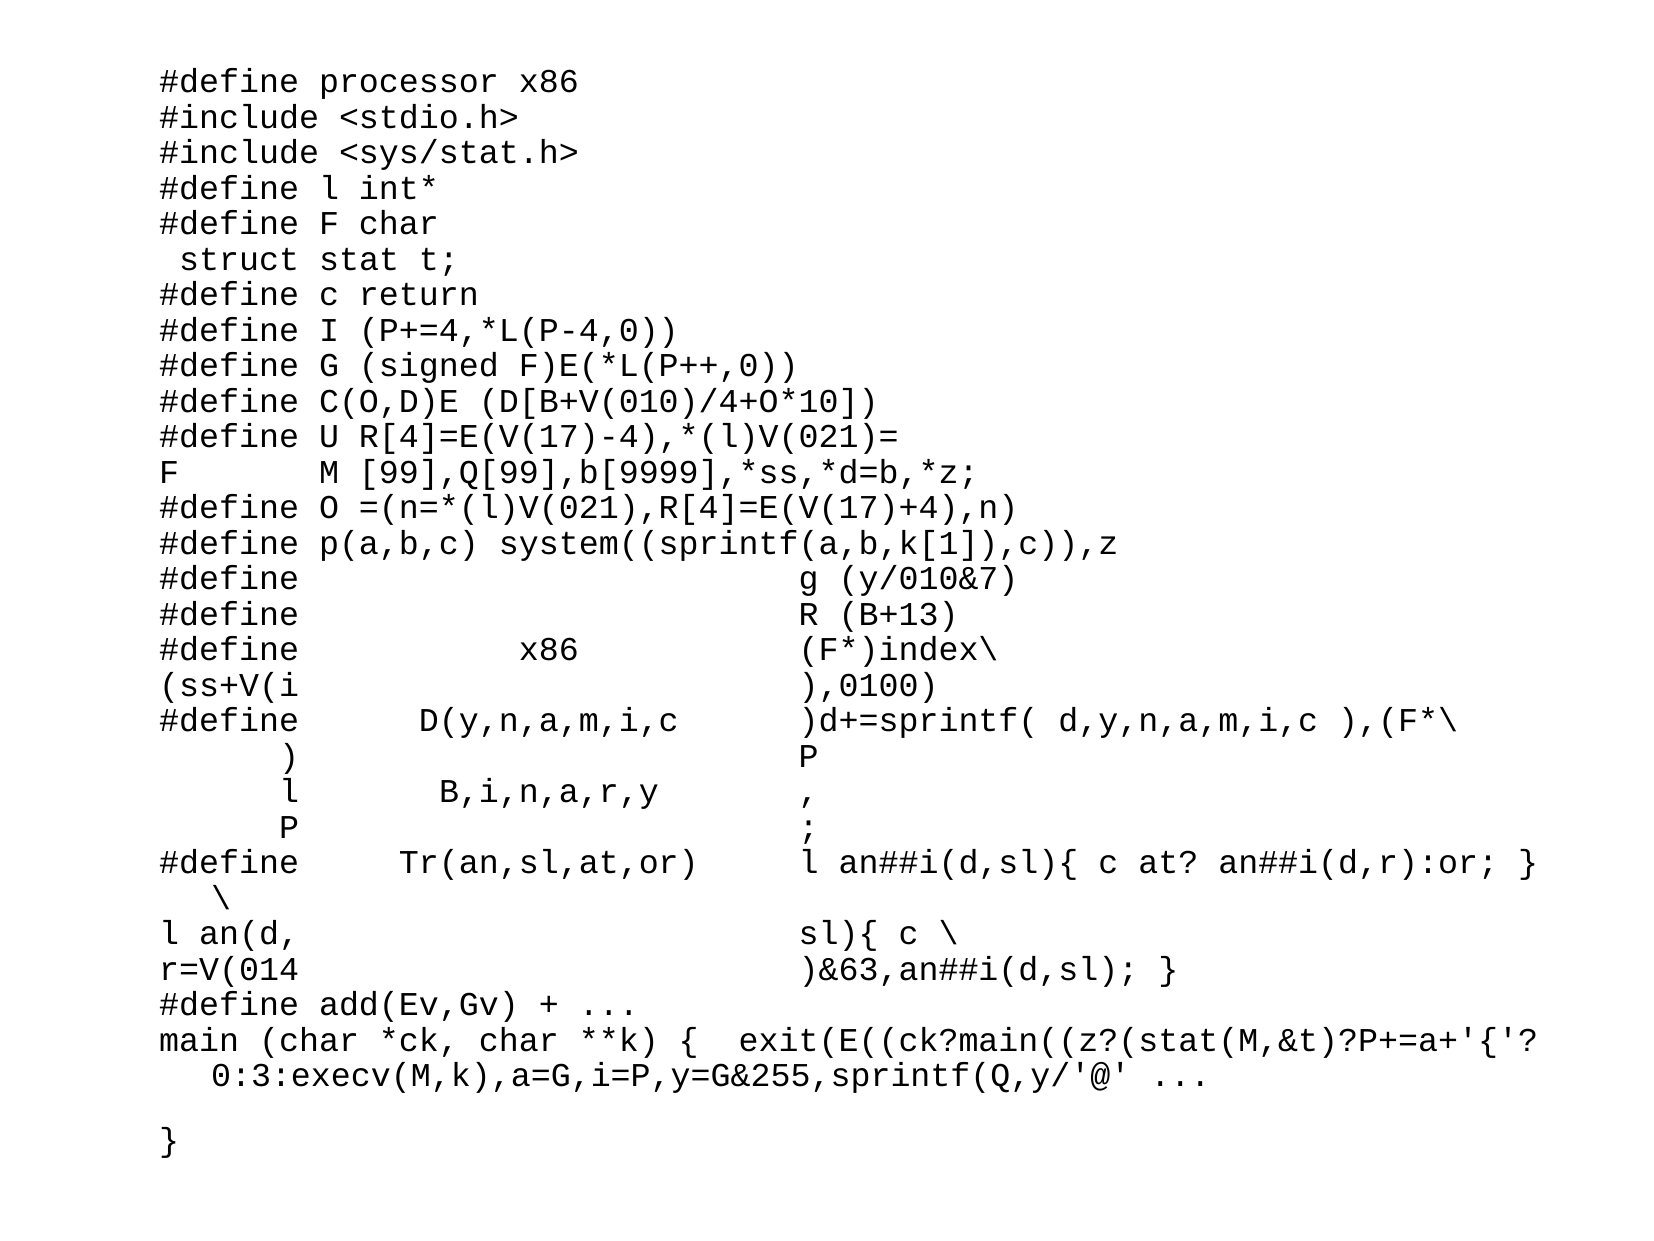

#define processor x86
#include <stdio.h>
#include <sys/stat.h>
#define l int*
#define F char
 struct stat t;
#define c return
#define I (P+=4,*L(P-4,0))
#define G (signed F)E(*L(P++,0))
#define C(O,D)E (D[B+V(010)/4+O*10])
#define U R[4]=E(V(17)-4),*(l)V(021)=
F M [99],Q[99],b[9999],*ss,*d=b,*z;
#define O =(n=*(l)V(021),R[4]=E(V(17)+4),n)
#define p(a,b,c) system((sprintf(a,b,k[1]),c)),z
#define g (y/010&7)
#define R (B+13)
#define x86 (F*)index\
(ss+V(i ),0100)
#define D(y,n,a,m,i,c )d+=sprintf( d,y,n,a,m,i,c ),(F*\
 ) P
 l B,i,n,a,r,y ,
 P ;
#define Tr(an,sl,at,or) l an##i(d,sl){ c at? an##i(d,r):or; } \
l an(d, sl){ c \
r=V(014 )&63,an##i(d,sl); }
#define add(Ev,Gv) + ...
main (char *ck, char **k) { exit(E((ck?main((z?(stat(M,&t)?P+=a+'{'?0:3:execv(M,k),a=G,i=P,y=G&255,sprintf(Q,y/'@' ...
}